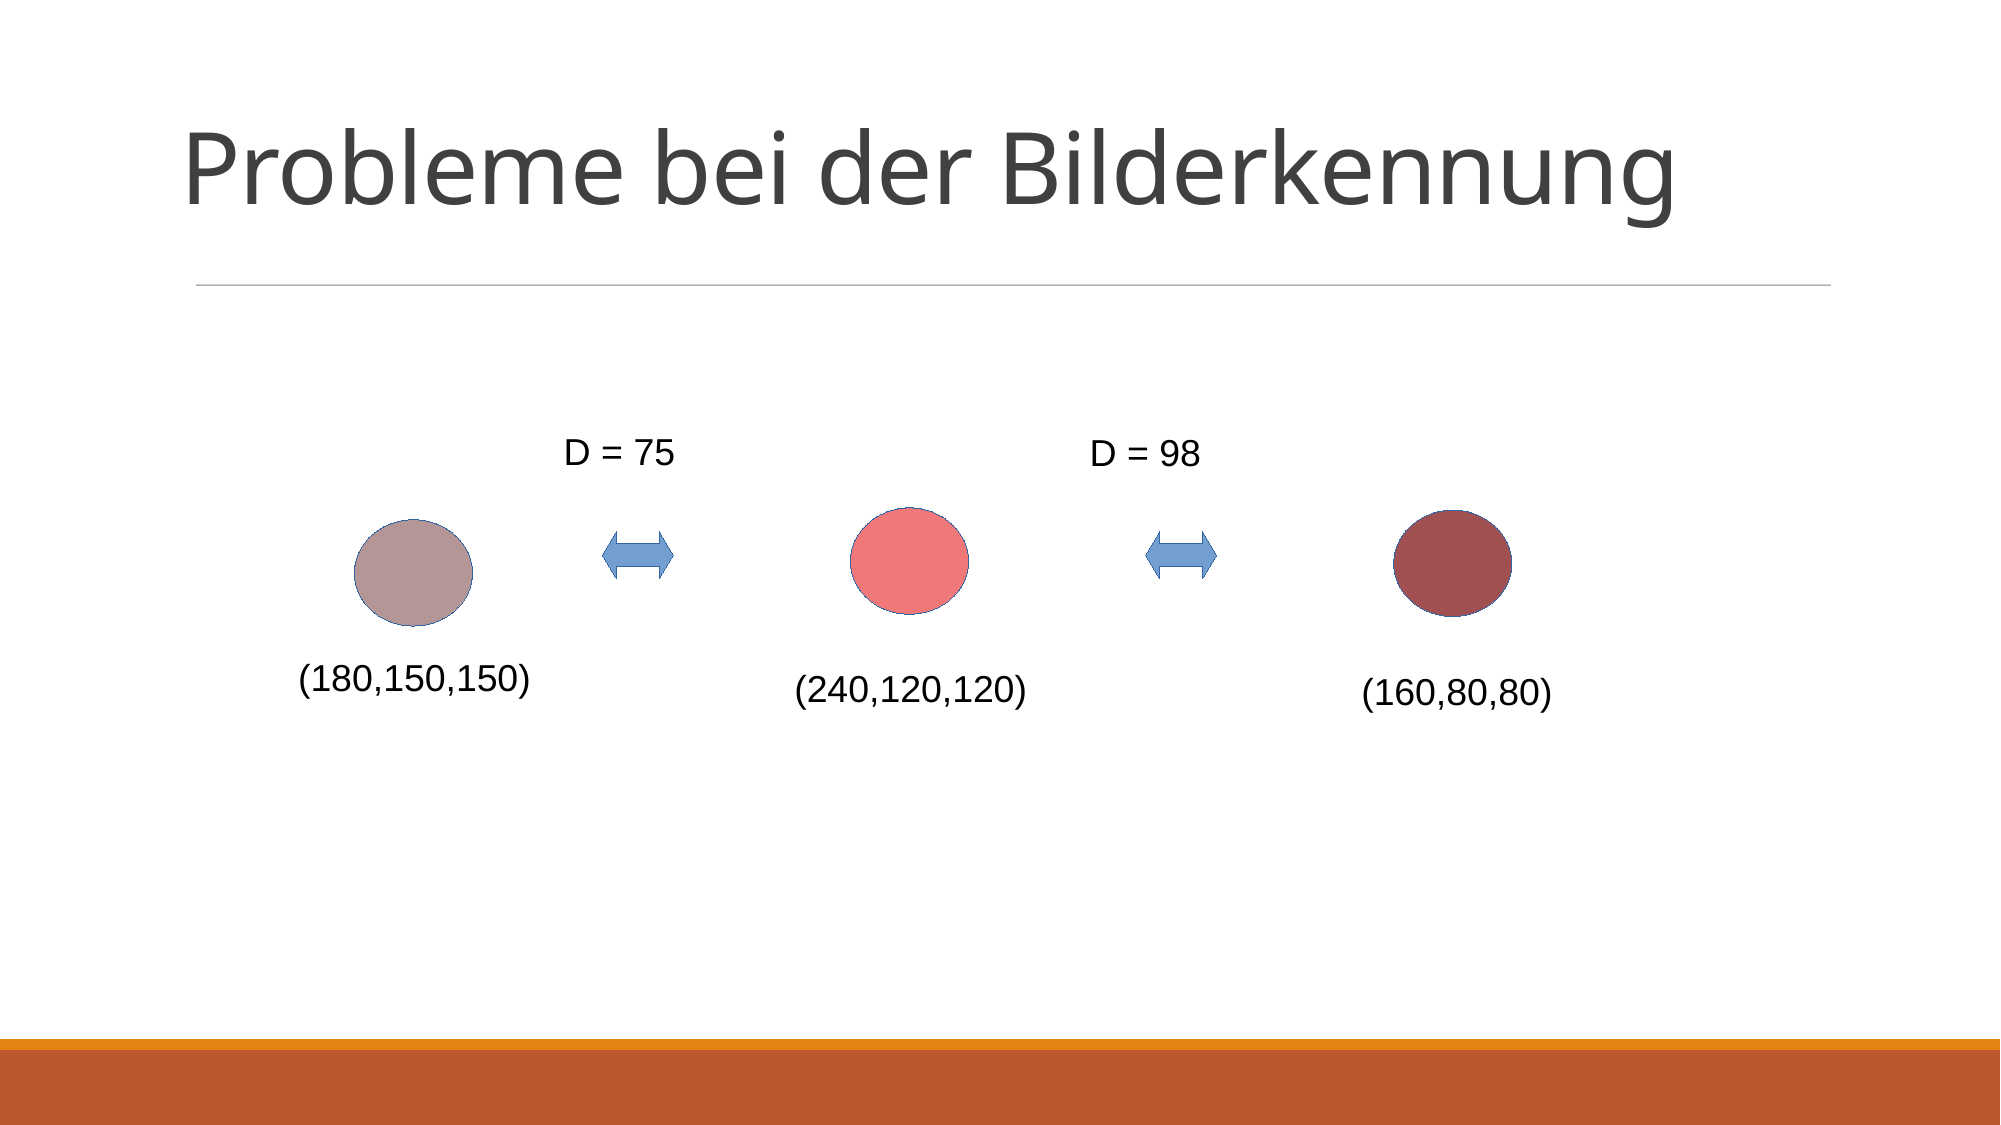

# Probleme bei der Bilderkennung
D = 75
D = 98
(180,150,150)
(240,120,120)
(160,80,80)